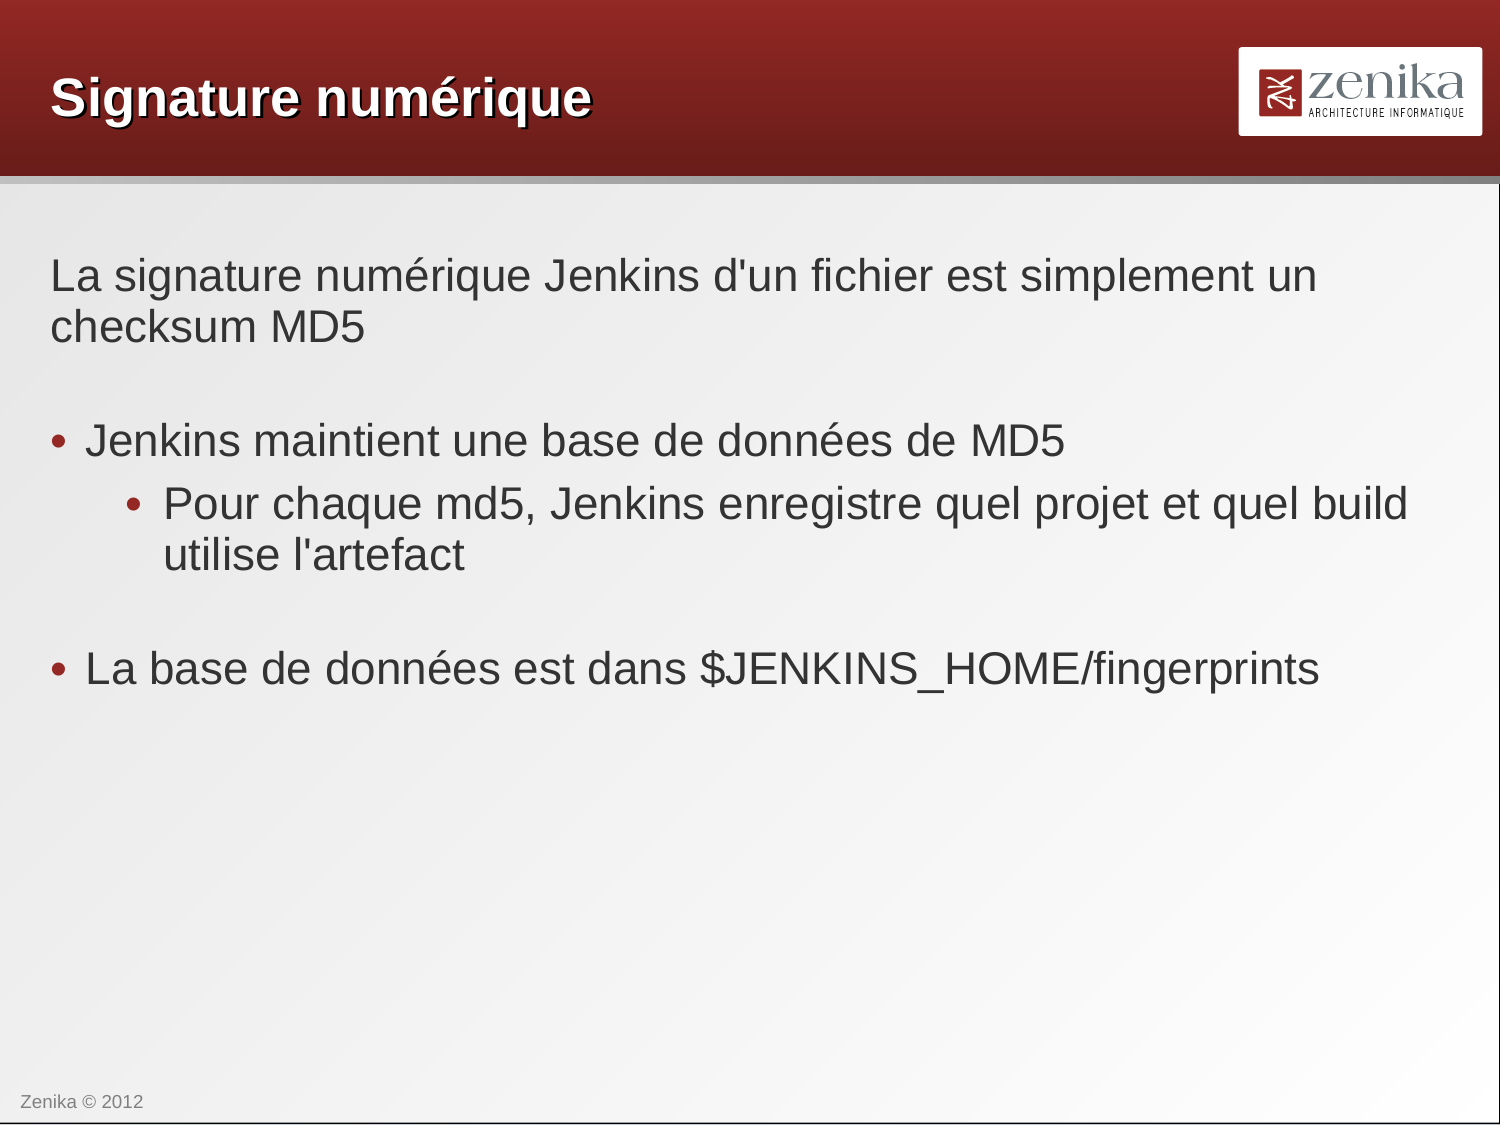

# Signature numérique
La signature numérique Jenkins d'un fichier est simplement un checksum MD5
Jenkins maintient une base de données de MD5
Pour chaque md5, Jenkins enregistre quel projet et quel build utilise l'artefact
La base de données est dans $JENKINS_HOME/fingerprints